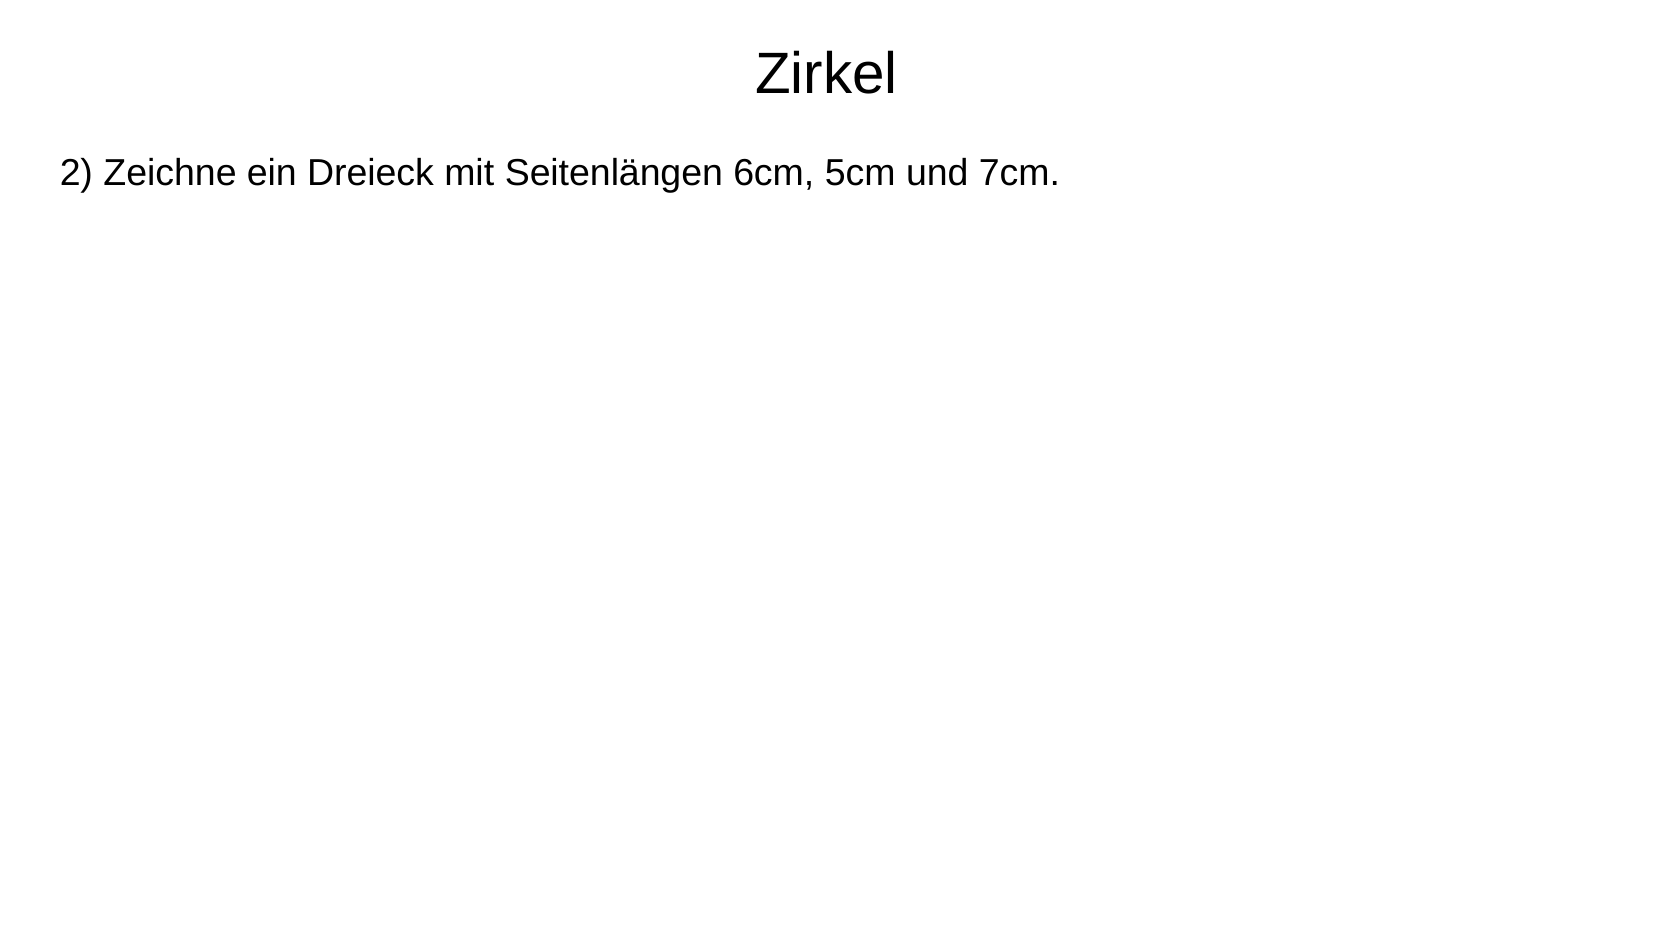

# Zirkel
2) Zeichne ein Dreieck mit Seitenlängen 6cm, 5cm und 7cm.